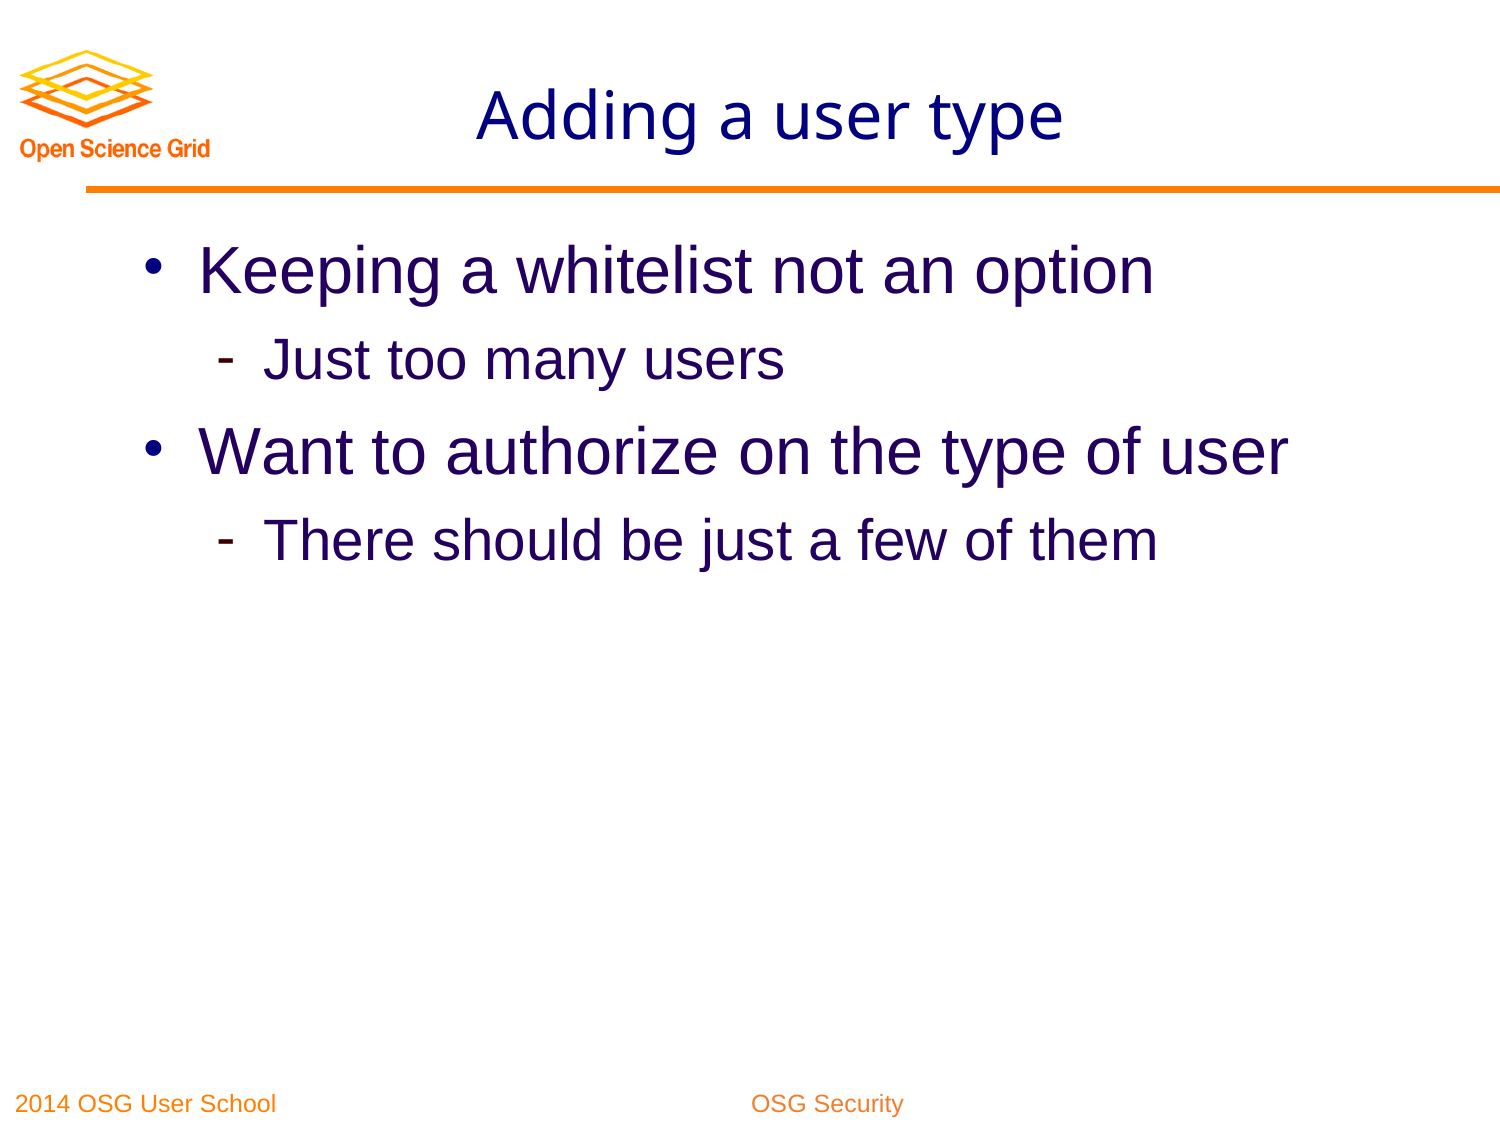

# Adding a user type
Keeping a whitelist not an option
Just too many users
Want to authorize on the type of user
There should be just a few of them